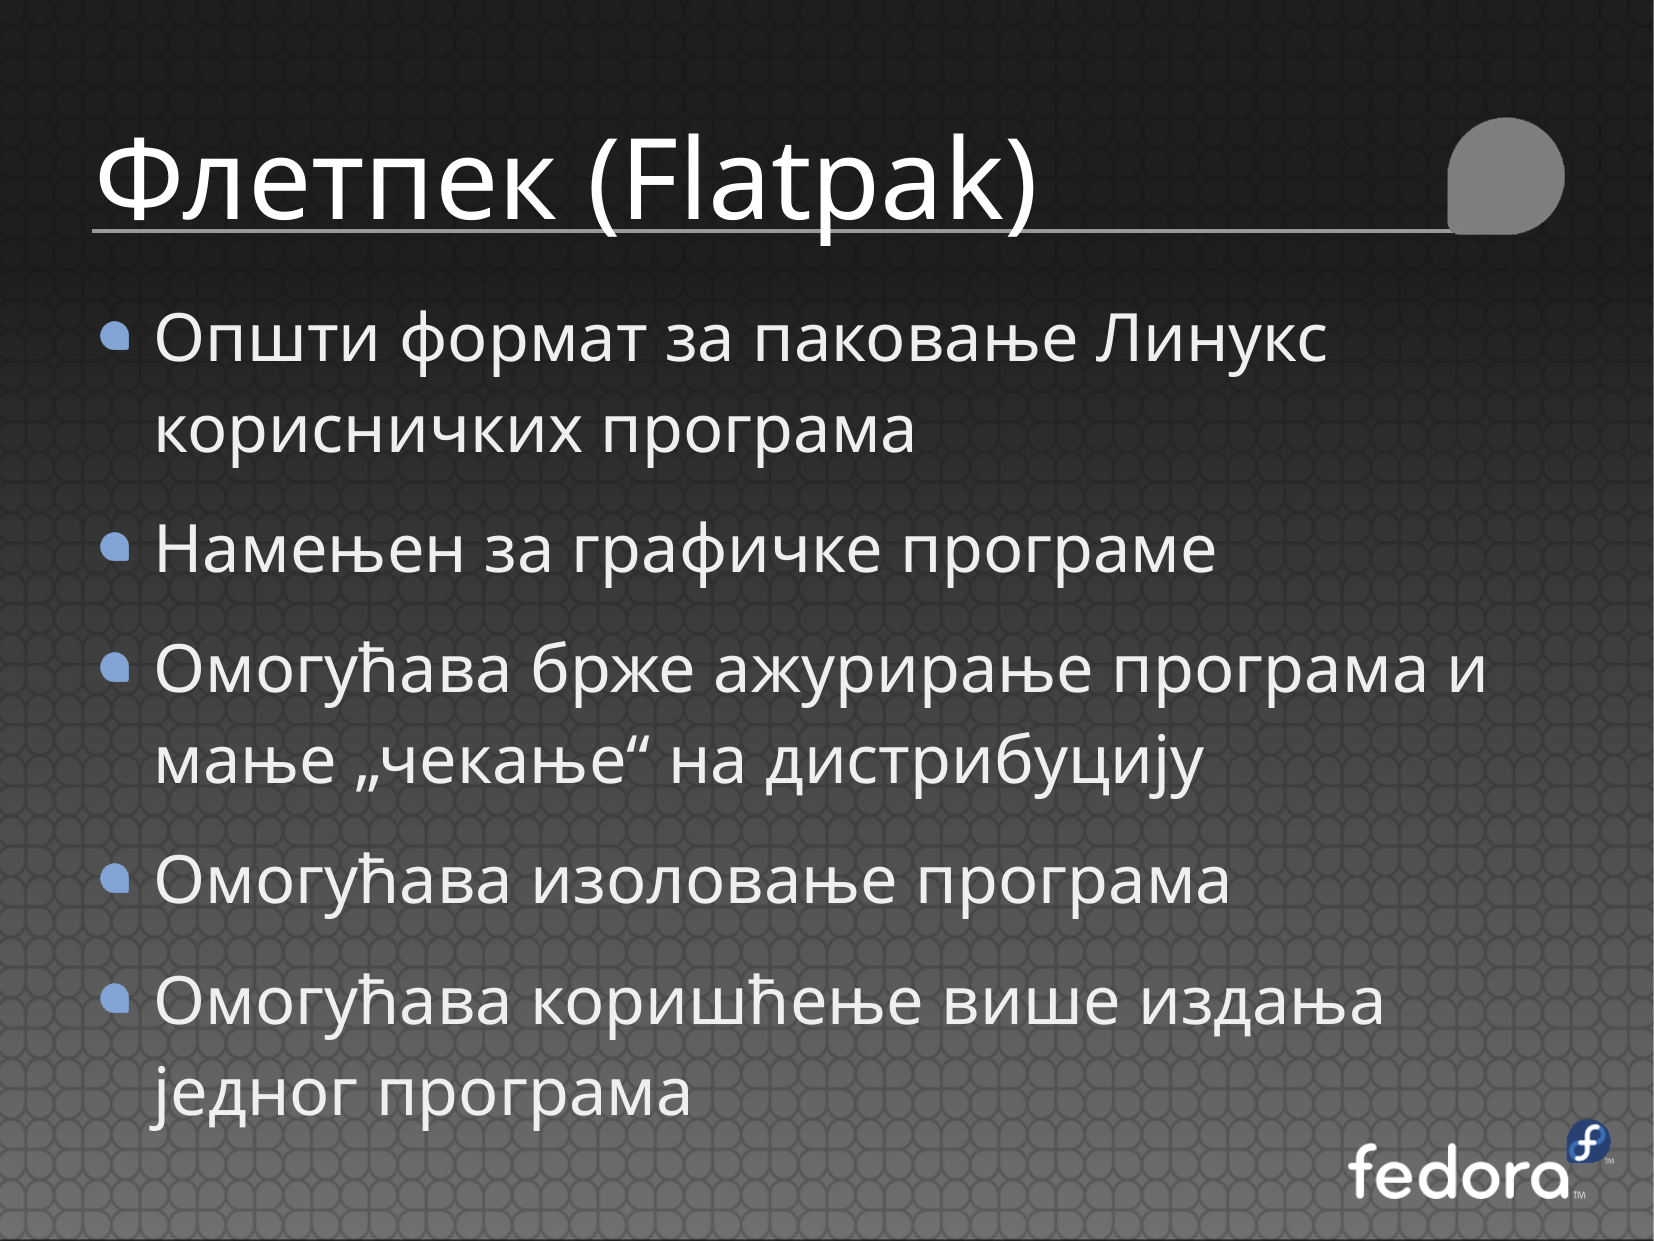

Флетпек (Flatpak)
# Општи формат за паковање Линукс корисничких програма
Намењен за графичке програме
Омогућава брже ажурирање програма и мање „чекање“ на дистрибуцију
Омогућава изоловање програма
Омогућава коришћење више издања једног програма